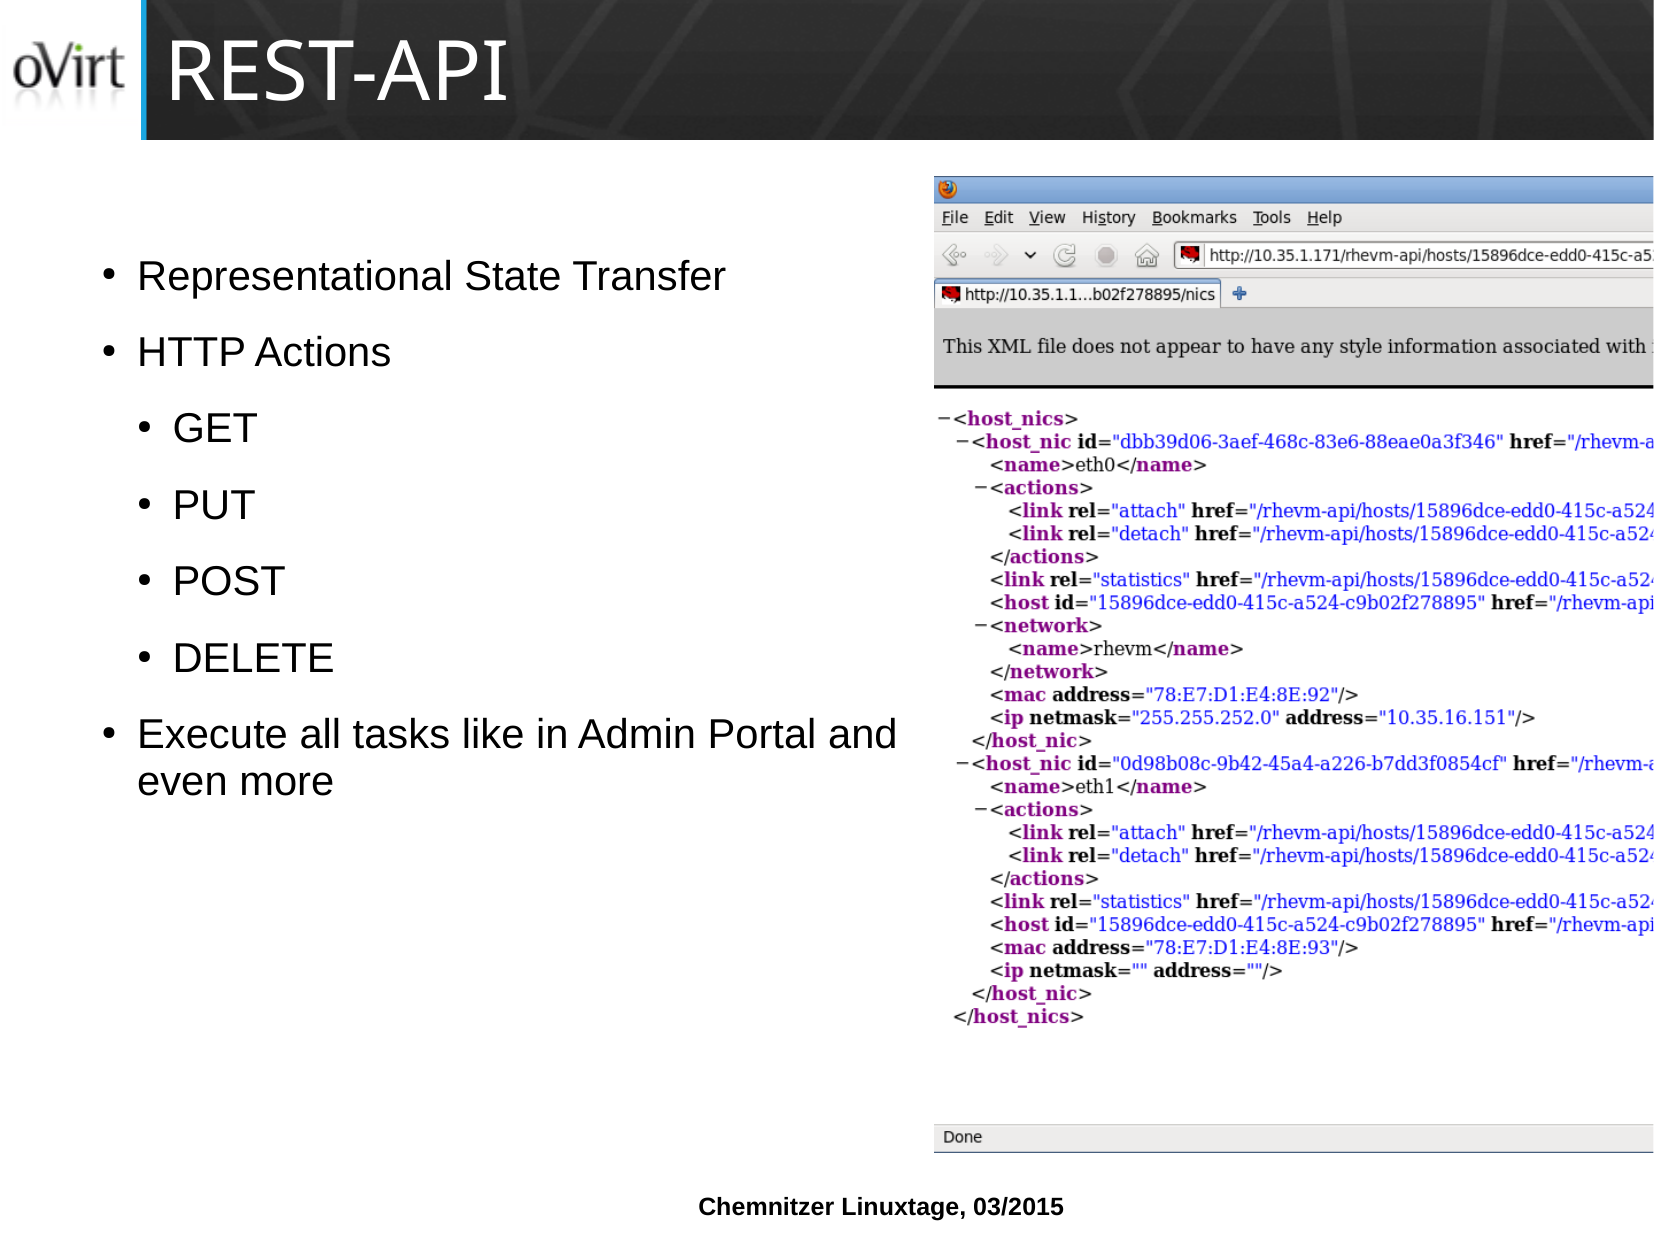

# REST-API
Representational State Transfer
HTTP Actions
GET
PUT
POST
DELETE
Execute all tasks like in Admin Portal and even more